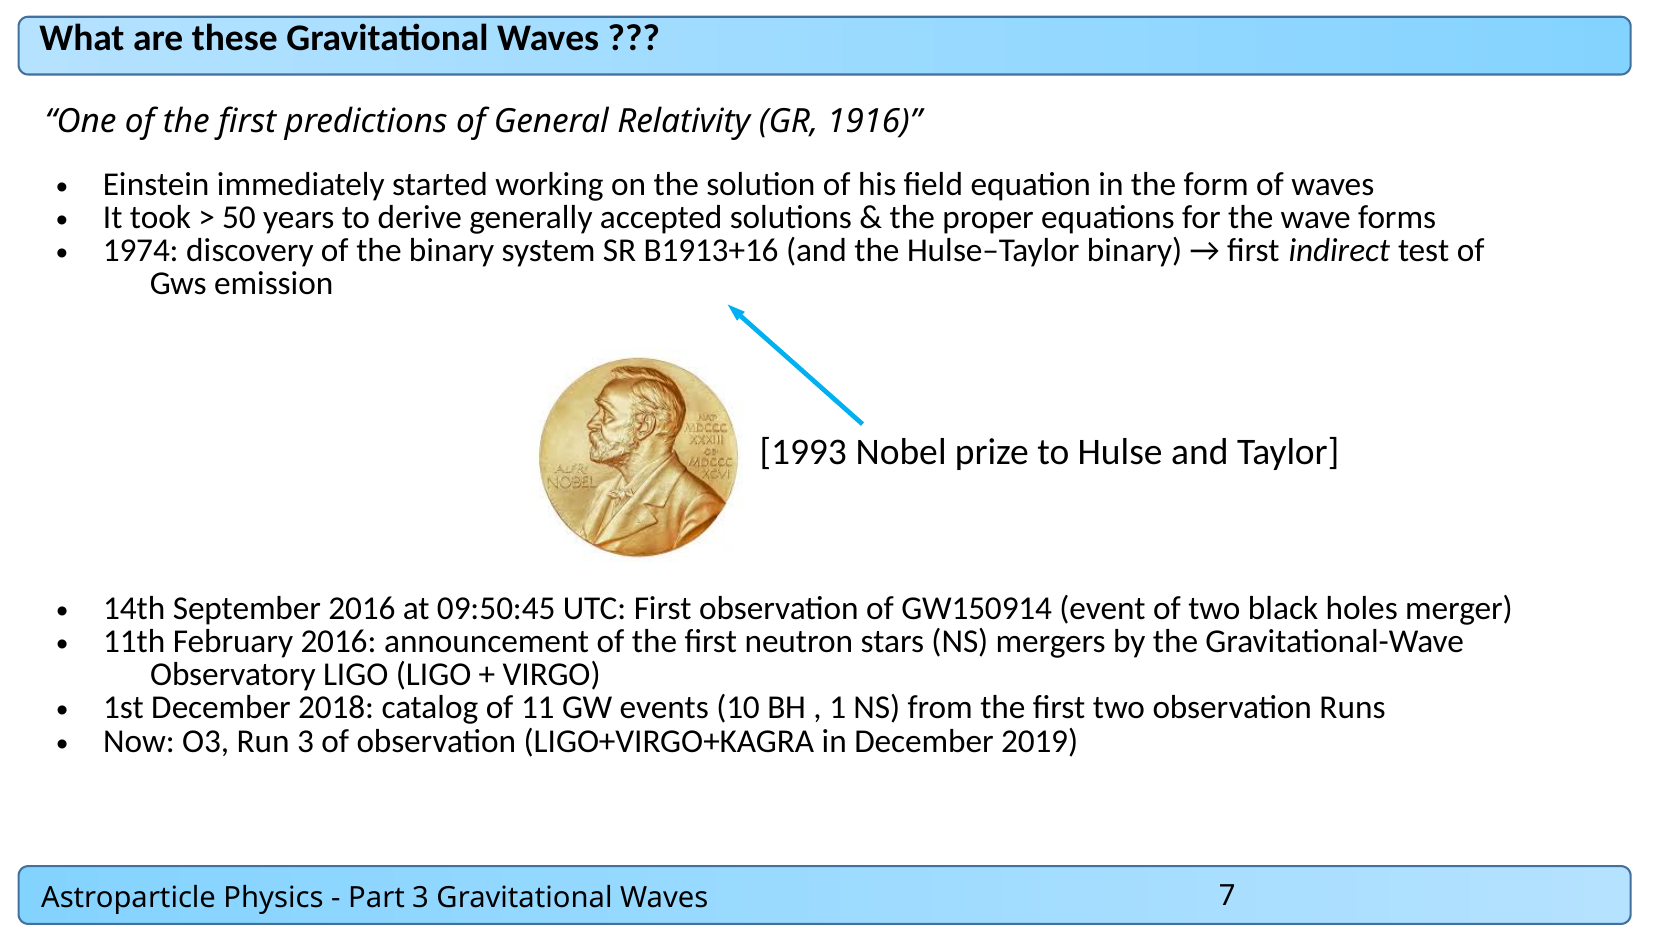

What are these Gravitational Waves ???
“One of the first predictions of General Relativity (GR, 1916)”
Einstein immediately started working on the solution of his field equation in the form of waves
It took > 50 years to derive generally accepted solutions & the proper equations for the wave forms
1974: discovery of the binary system SR B1913+16 (and the Hulse–Taylor binary) → first indirect test of Gws emission
[1993 Nobel prize to Hulse and Taylor]
14th September 2016 at 09:50:45 UTC: First observation of GW150914 (event of two black holes merger)
11th February 2016: announcement of the first neutron stars (NS) mergers by the Gravitational-Wave Observatory LIGO (LIGO + VIRGO)
1st December 2018: catalog of 11 GW events (10 BH , 1 NS) from the first two observation Runs
Now: O3, Run 3 of observation (LIGO+VIRGO+KAGRA in December 2019)
Astroparticle Physics - Part 3 Gravitational Waves